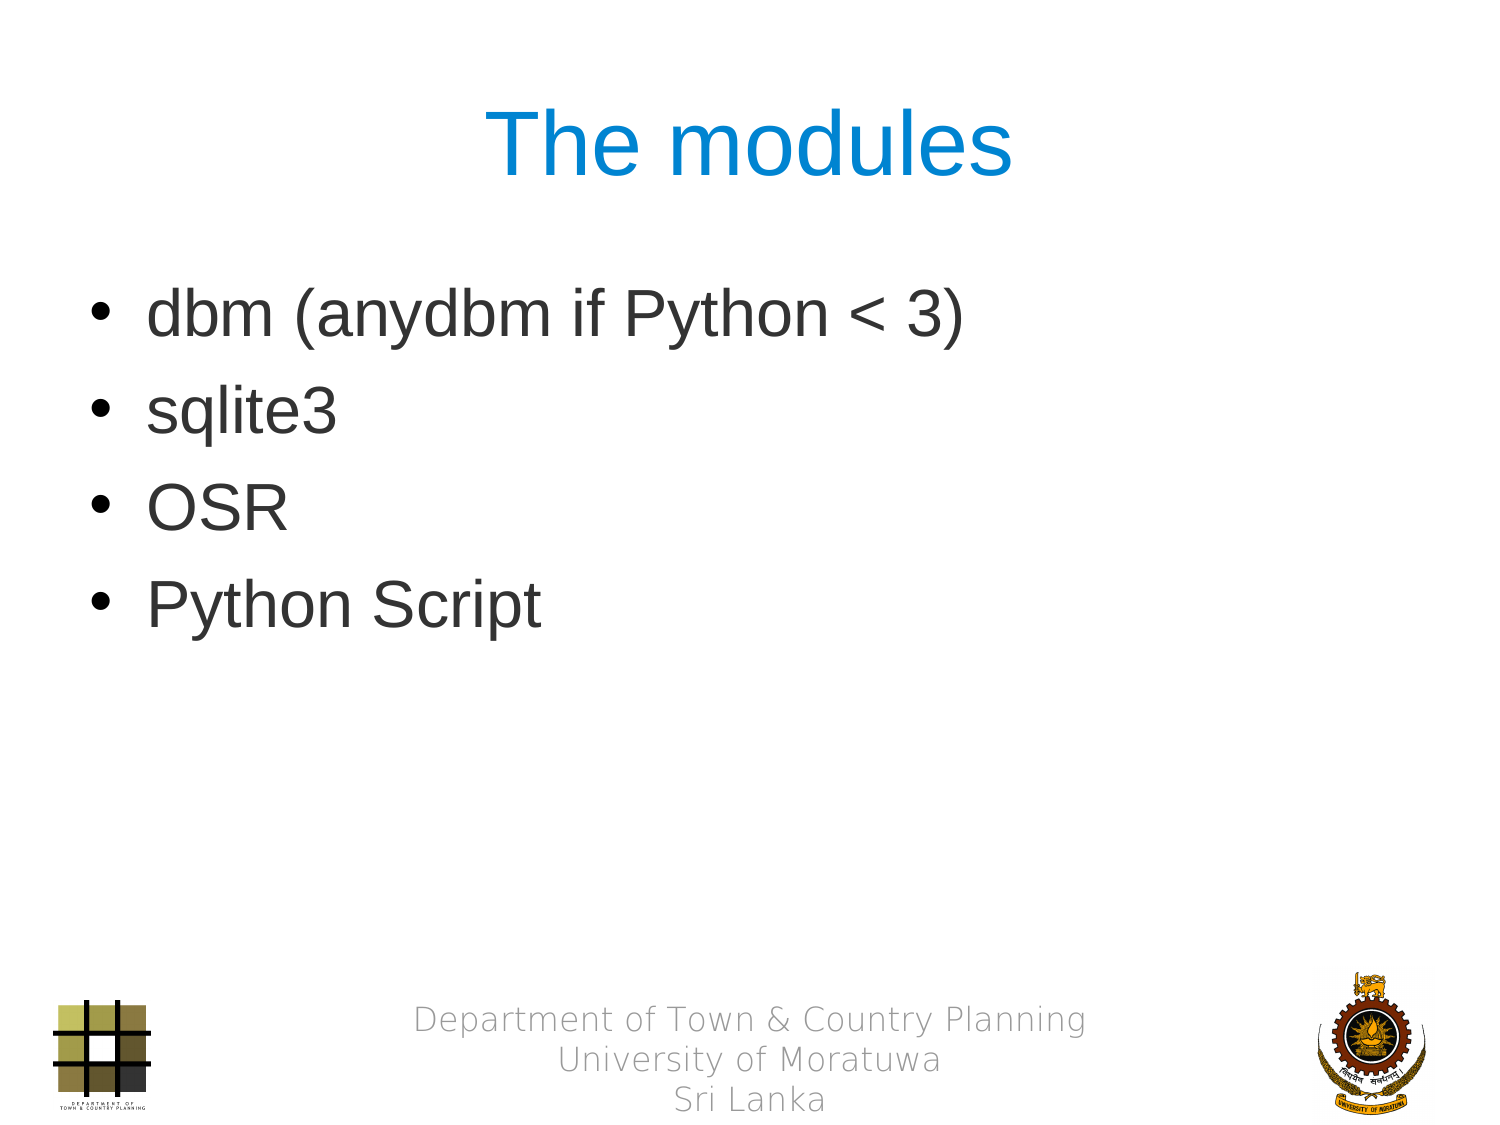

# The modules
dbm (anydbm if Python < 3)
sqlite3
OSR
Python Script